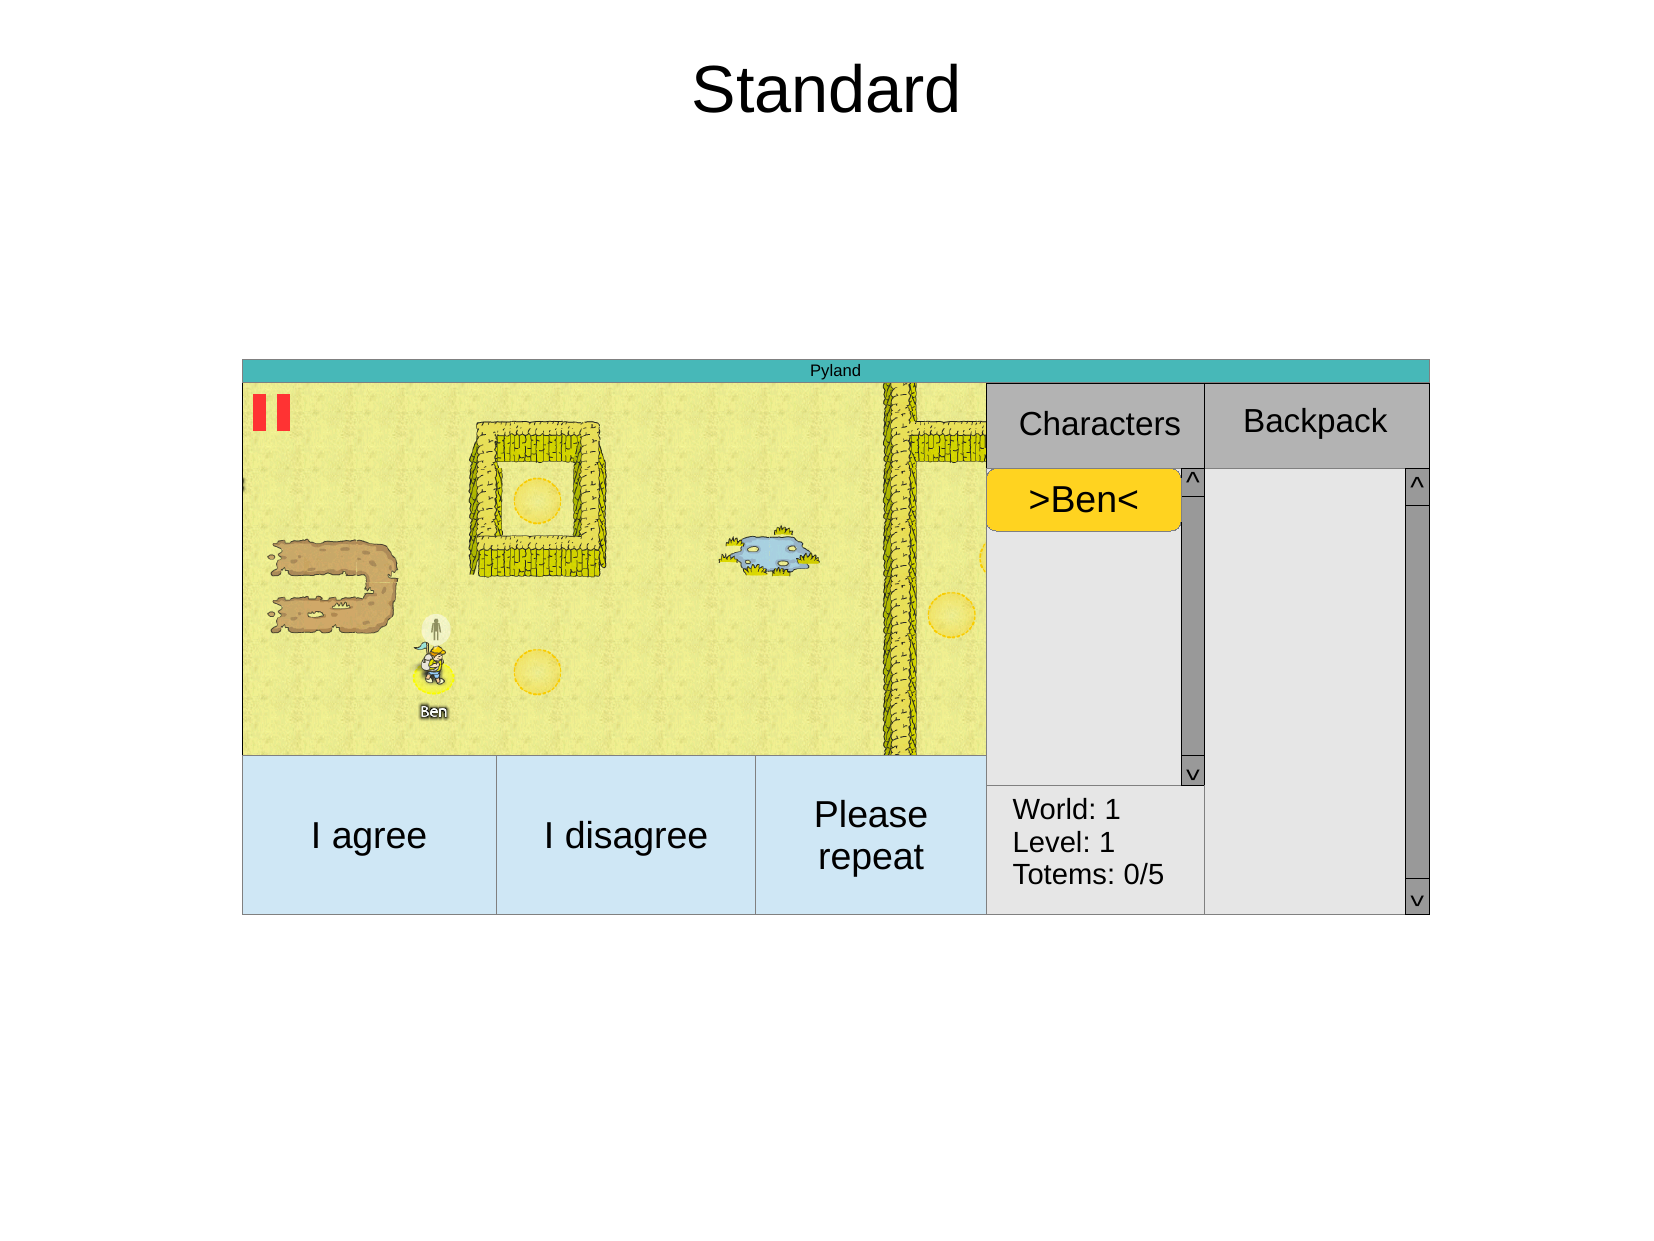

# Standard
Pyland
Backpack
Characters
^
^
^
>Ben<
I agree
^
I disagree
Please
repeat
World: 1
Level: 1
Totems: 0/5